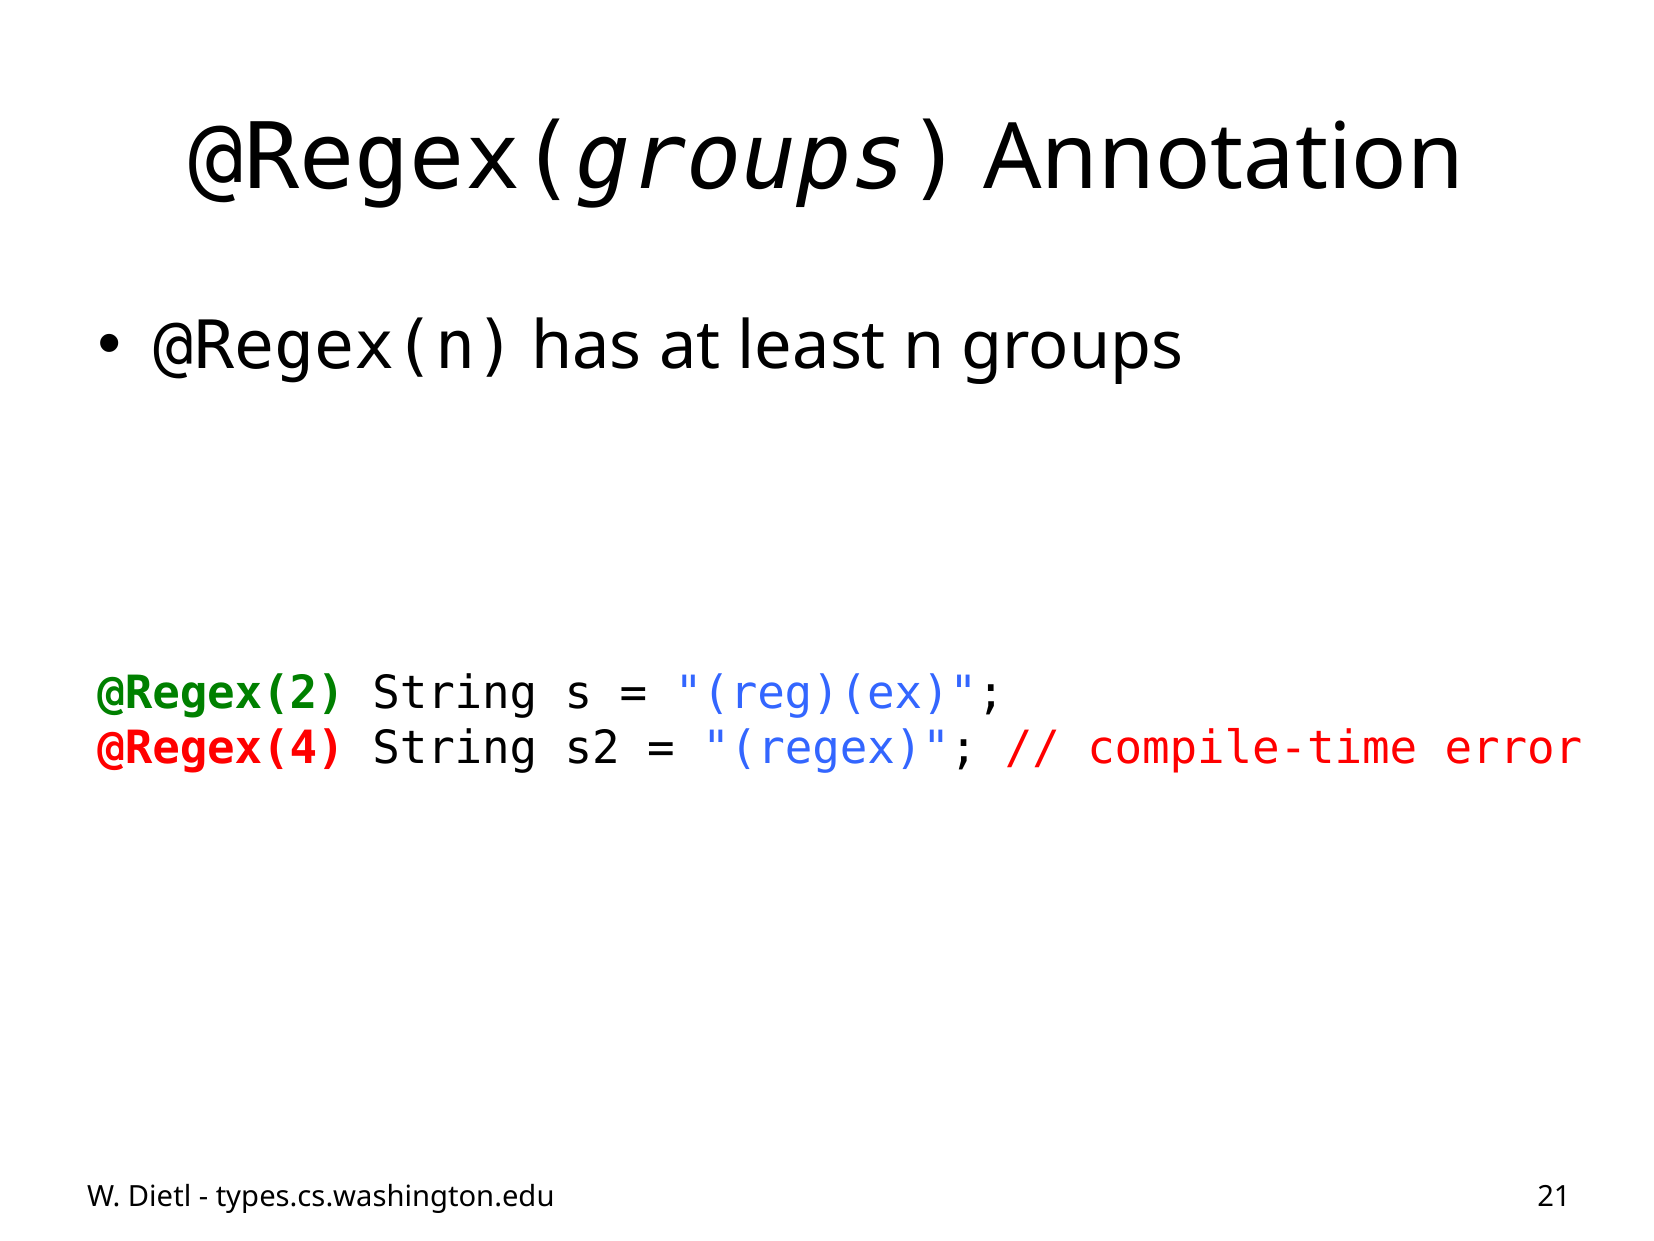

# @Regex(groups) Annotation
@Regex(n) has at least n groups
 @Regex(2) String s = "(reg)(ex)";
 @Regex(4) String s2 = "(regex)"; // compile-time error
W. Dietl - types.cs.washington.edu
21